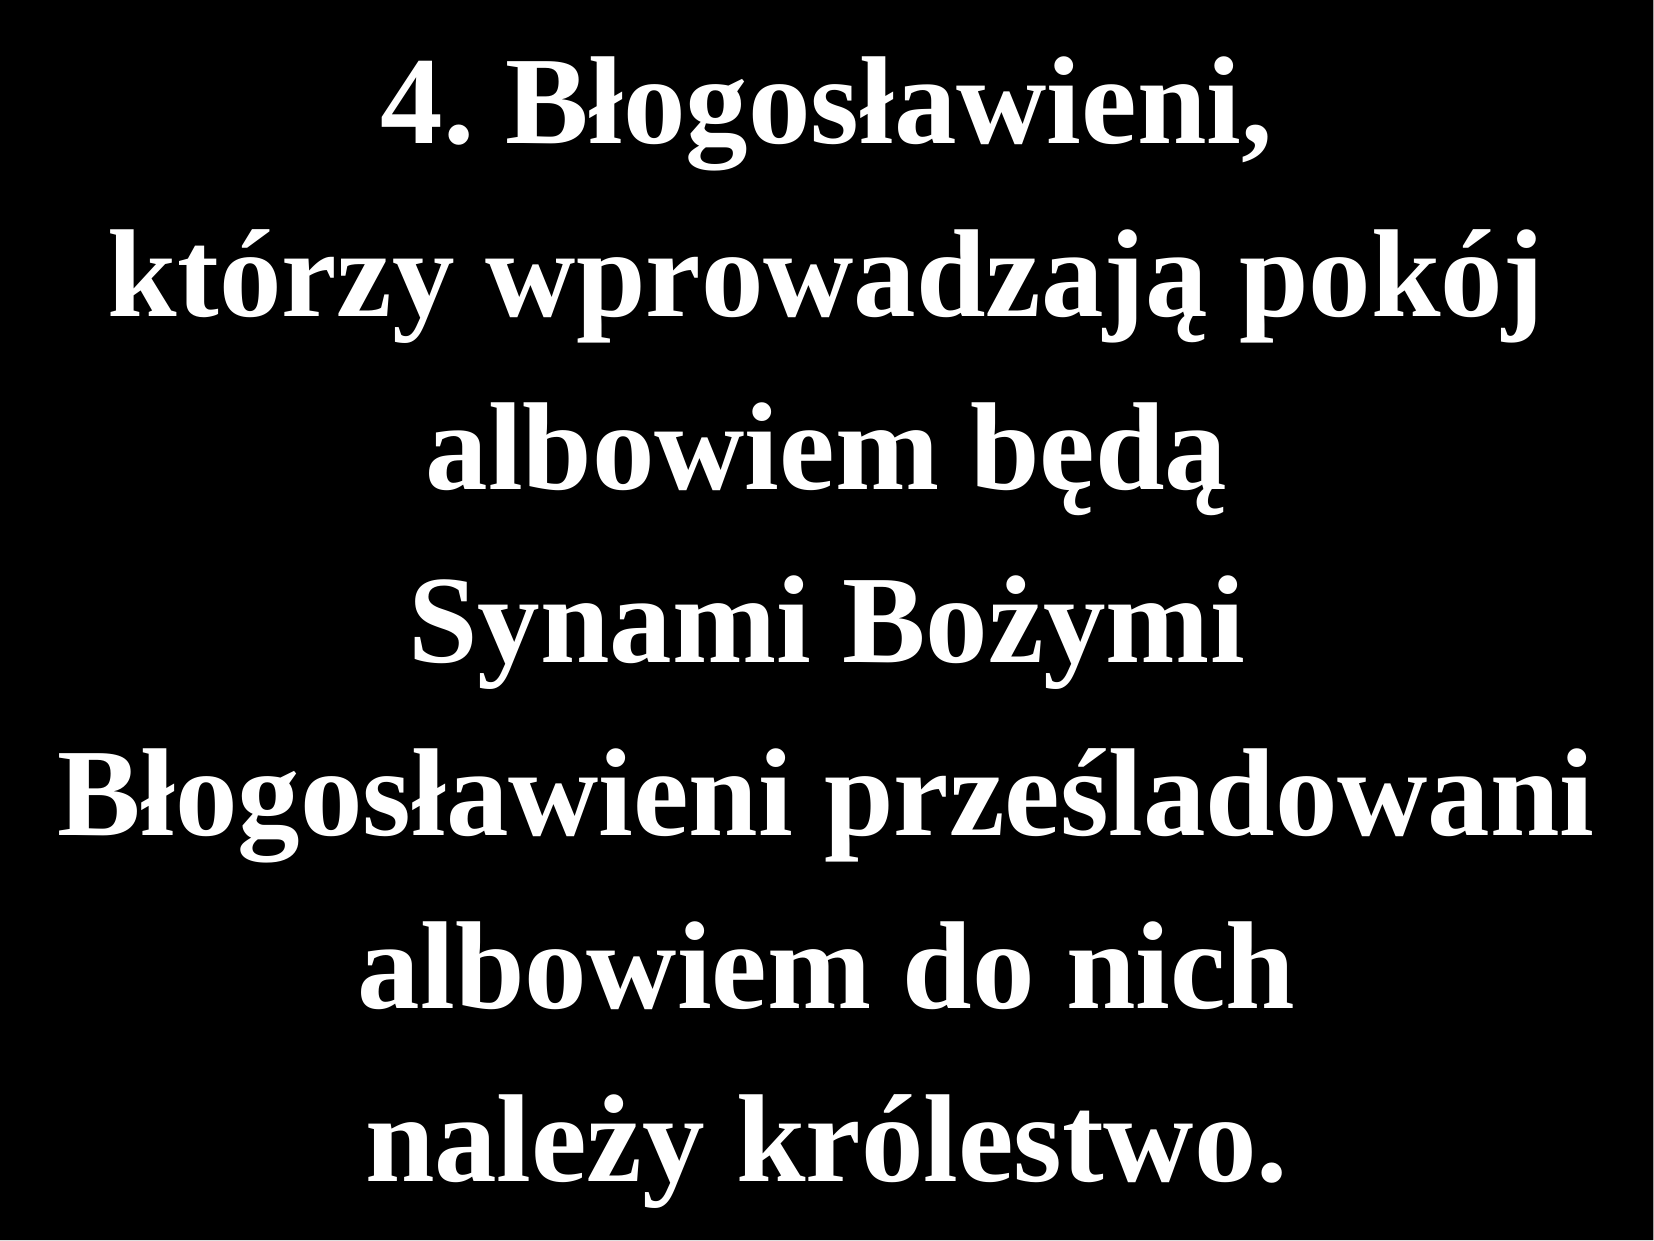

# 4. Błogosławieni, ppp którzy wprowadzają pokój ppp albowiem będą ppp Synami Bożymi ppp Błogosławieni prześladowani ppp albowiem do nich ppp należy królestwo.